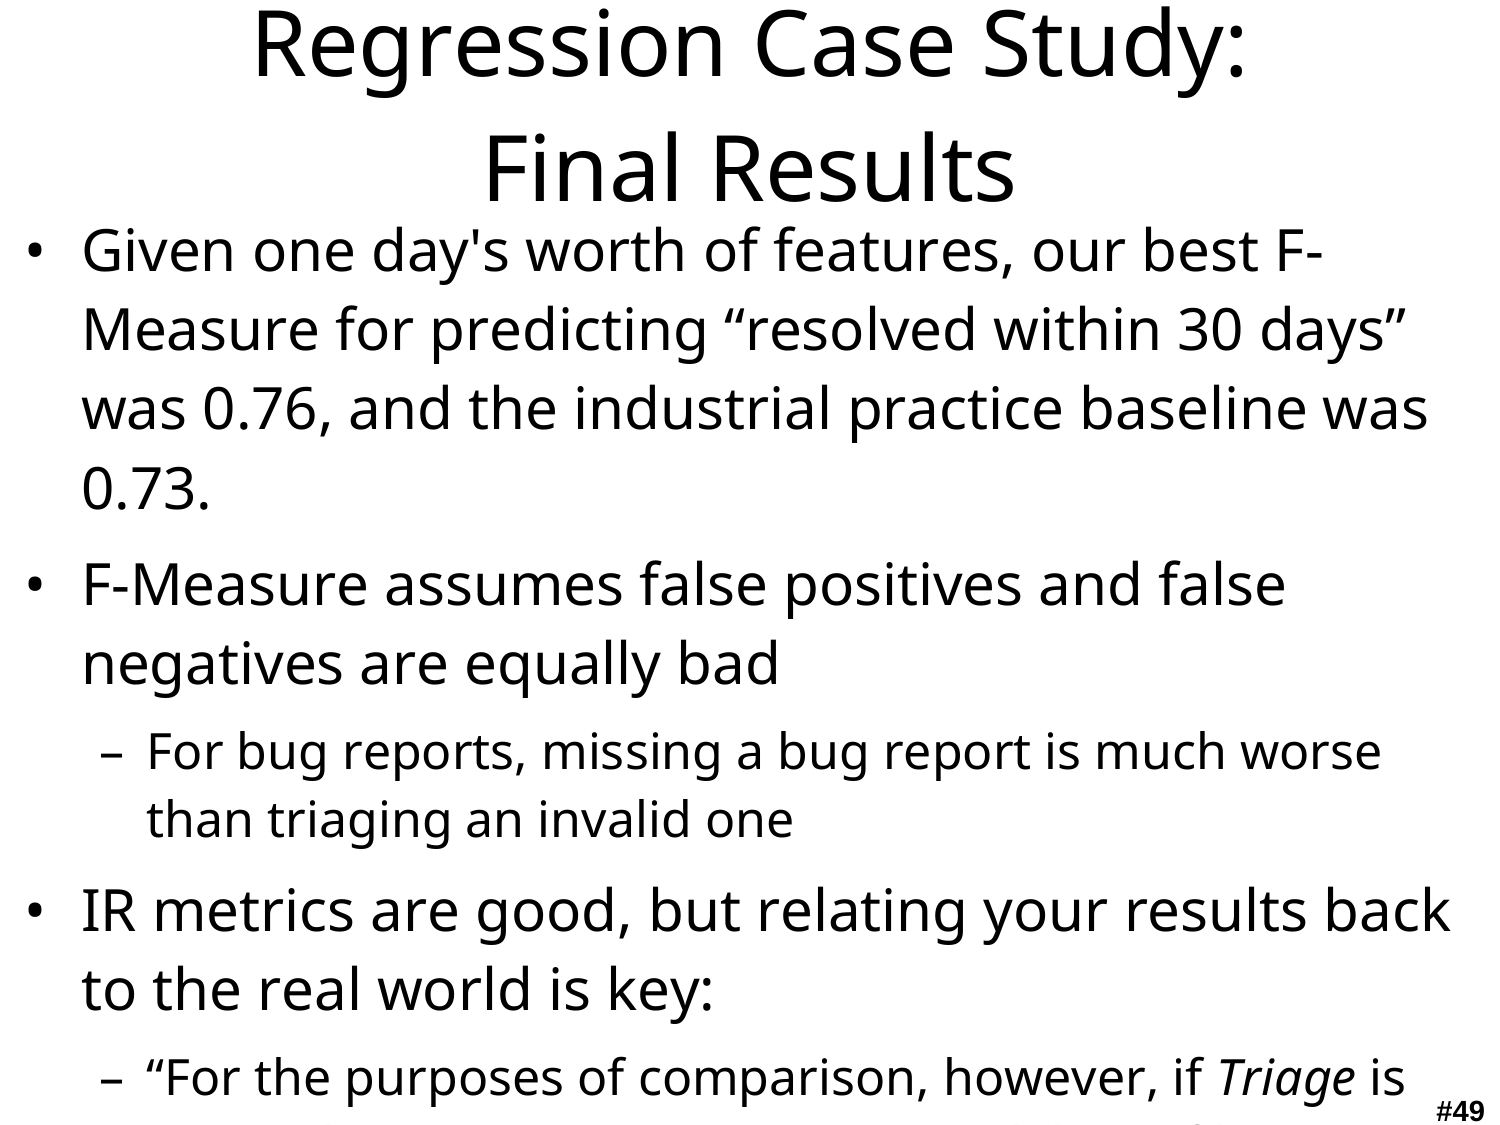

# Regression Case Study: Final Results
Given one day's worth of features, our best F-Measure for predicting “resolved within 30 days” was 0.76, and the industrial practice baseline was 0.73.
F-Measure assumes false positives and false negatives are equally bad
For bug reports, missing a bug report is much worse than triaging an invalid one
IR metrics are good, but relating your results back to the real world is key:
“For the purposes of comparison, however, if Triage is $30 and Miss is $1000, using our model as a filter saves between five and six percent of the development costs for this data set.”
49